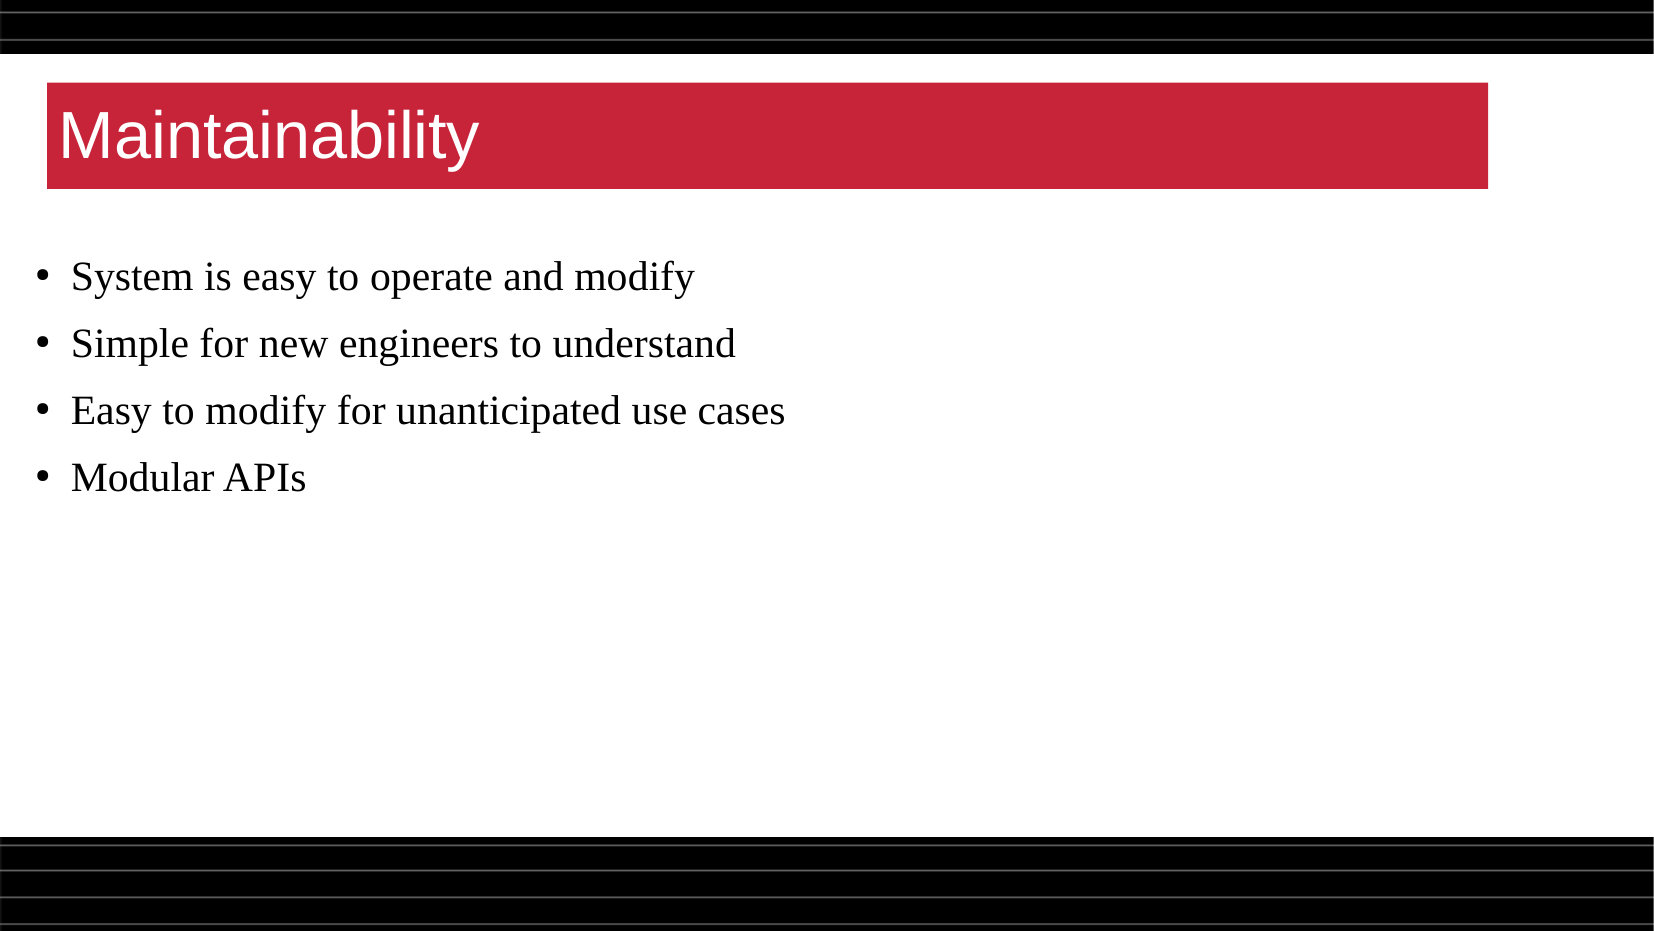

# Maintainability
System is easy to operate and modify
Simple for new engineers to understand
Easy to modify for unanticipated use cases
Modular APIs